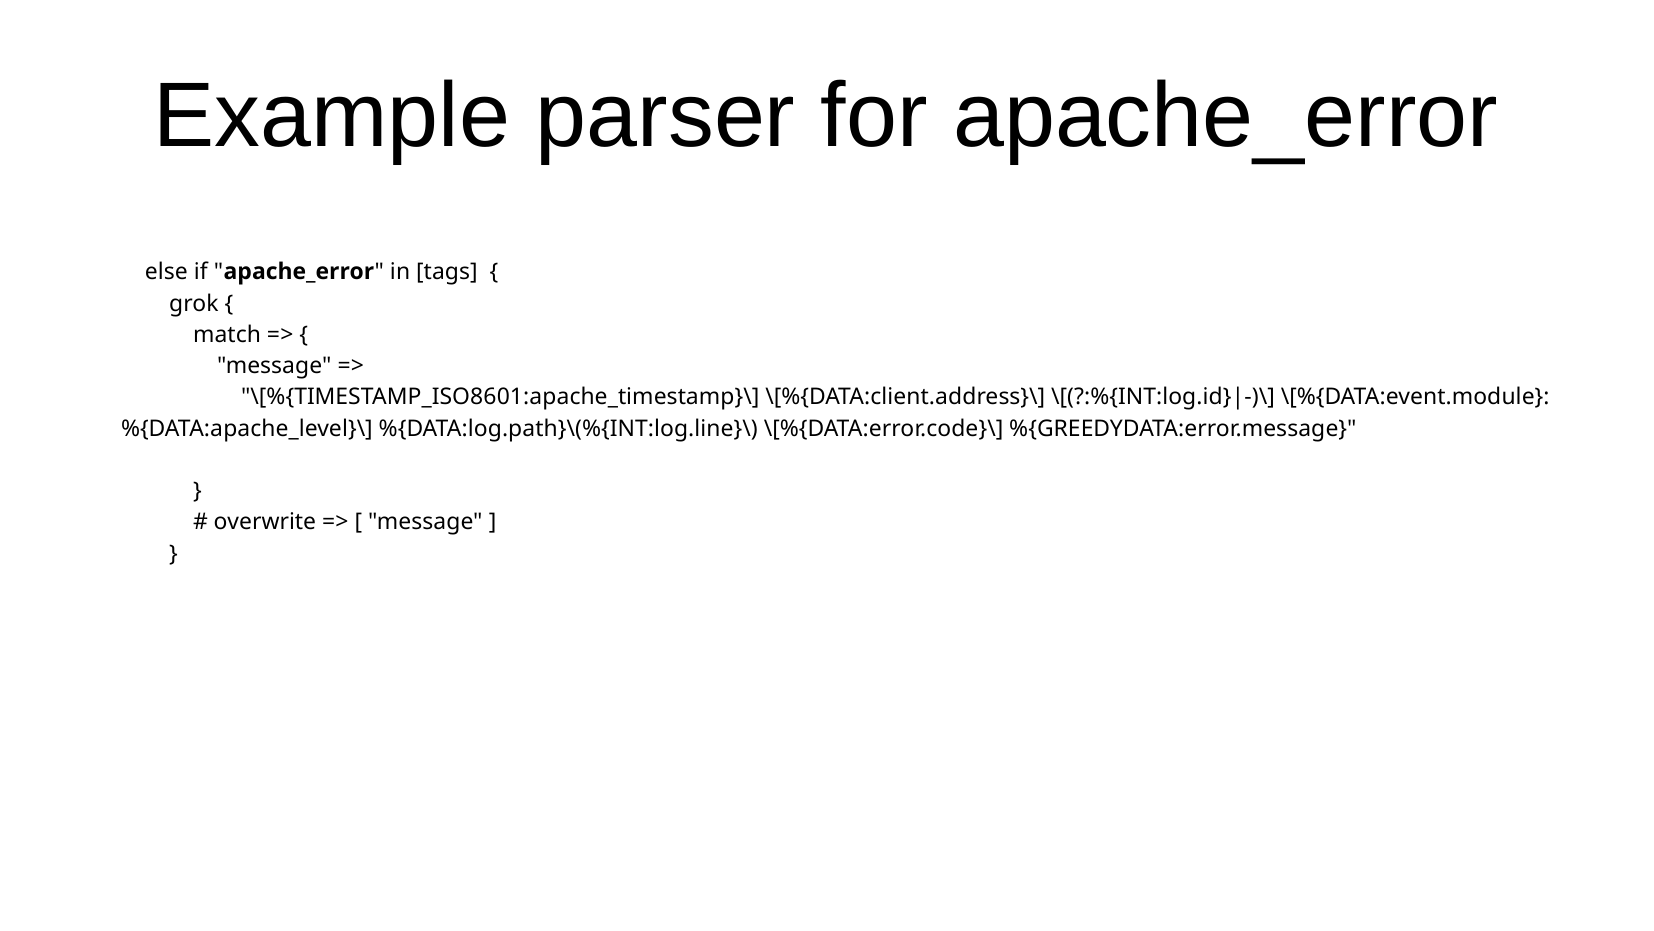

# Example parser for apache_error
 else if "apache_error" in [tags] {
 grok {
 match => {
 "message" =>
 "\[%{TIMESTAMP_ISO8601:apache_timestamp}\] \[%{DATA:client.address}\] \[(?:%{INT:log.id}|-)\] \[%{DATA:event.module}:%{DATA:apache_level}\] %{DATA:log.path}\(%{INT:log.line}\) \[%{DATA:error.code}\] %{GREEDYDATA:error.message}"
 }
 # overwrite => [ "message" ]
 }